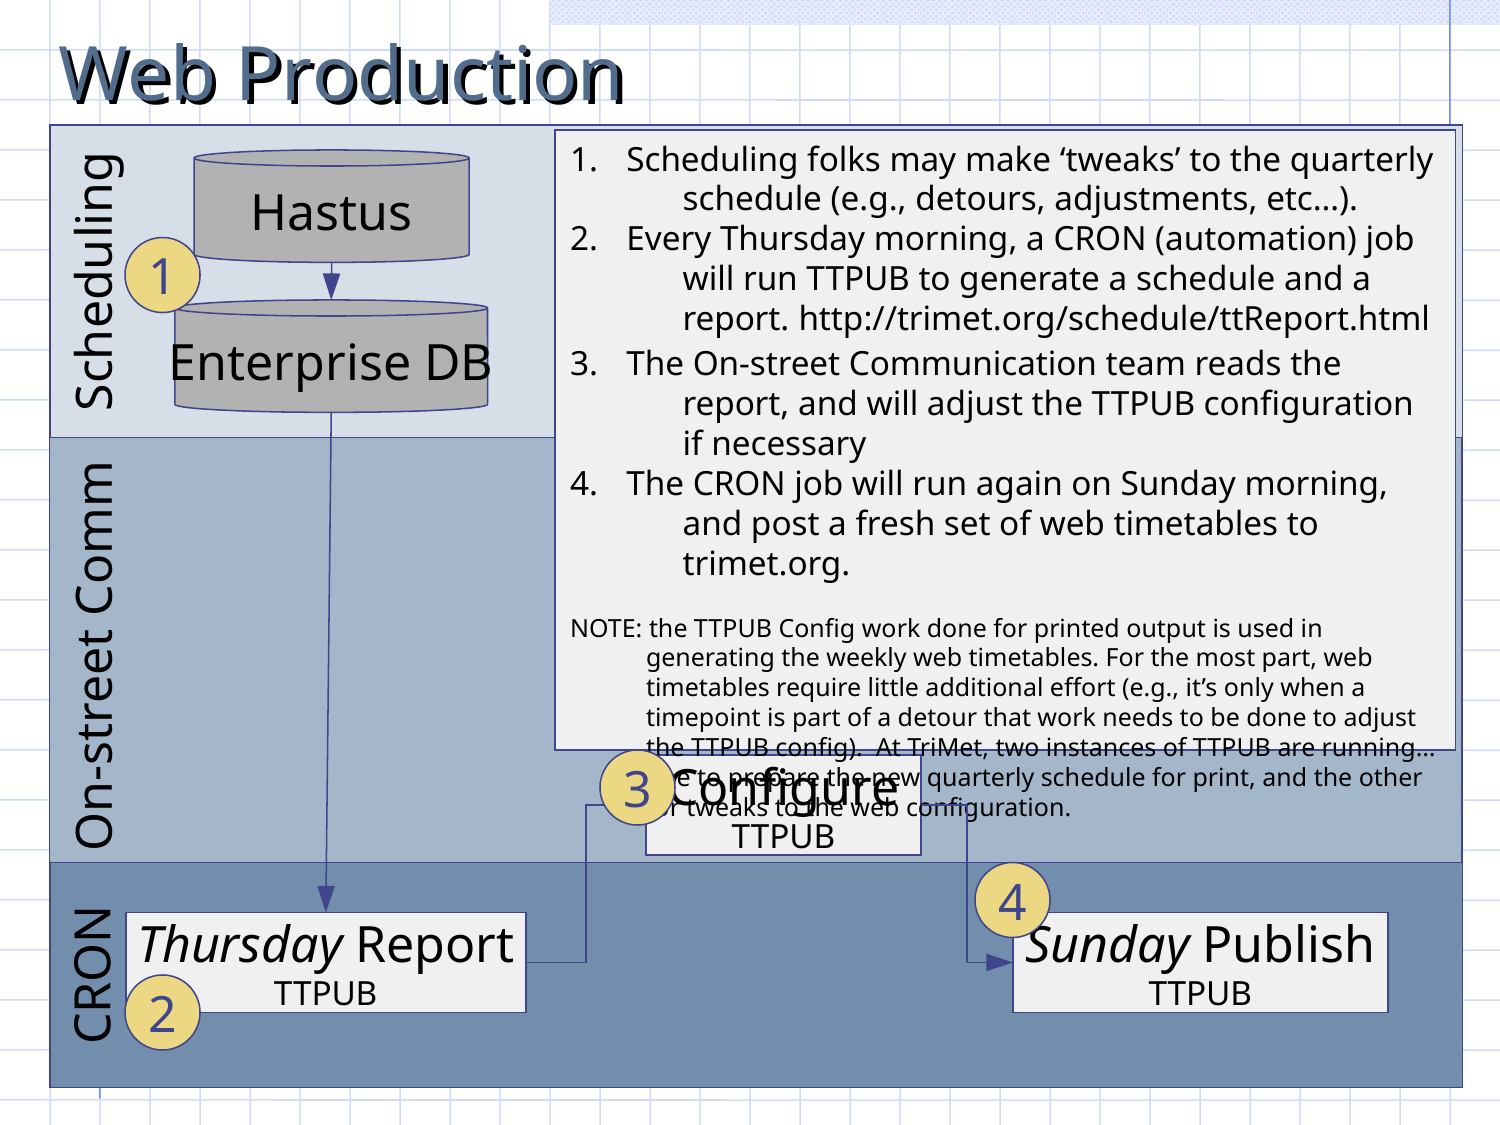

# Web Production
Scheduling folks may make ‘tweaks’ to the quarterly schedule (e.g., detours, adjustments, etc…).
Every Thursday morning, a CRON (automation) job will run TTPUB to generate a schedule and a report. http://trimet.org/schedule/ttReport.html
The On-street Communication team reads the report, and will adjust the TTPUB configuration if necessary
The CRON job will run again on Sunday morning, and post a fresh set of web timetables to trimet.org.
NOTE: the TTPUB Config work done for printed output is used in generating the weekly web timetables. For the most part, web timetables require little additional effort (e.g., it’s only when a timepoint is part of a detour that work needs to be done to adjust the TTPUB config). At TriMet, two instances of TTPUB are running…one to prepare the new quarterly schedule for print, and the other for tweaks to the web configuration.
Hastus
1
Scheduling
Enterprise DB
On-street Comm
3
Configure
TTPUB
4
Thursday Report
TTPUB
Sunday Publish
TTPUB
CRON
2